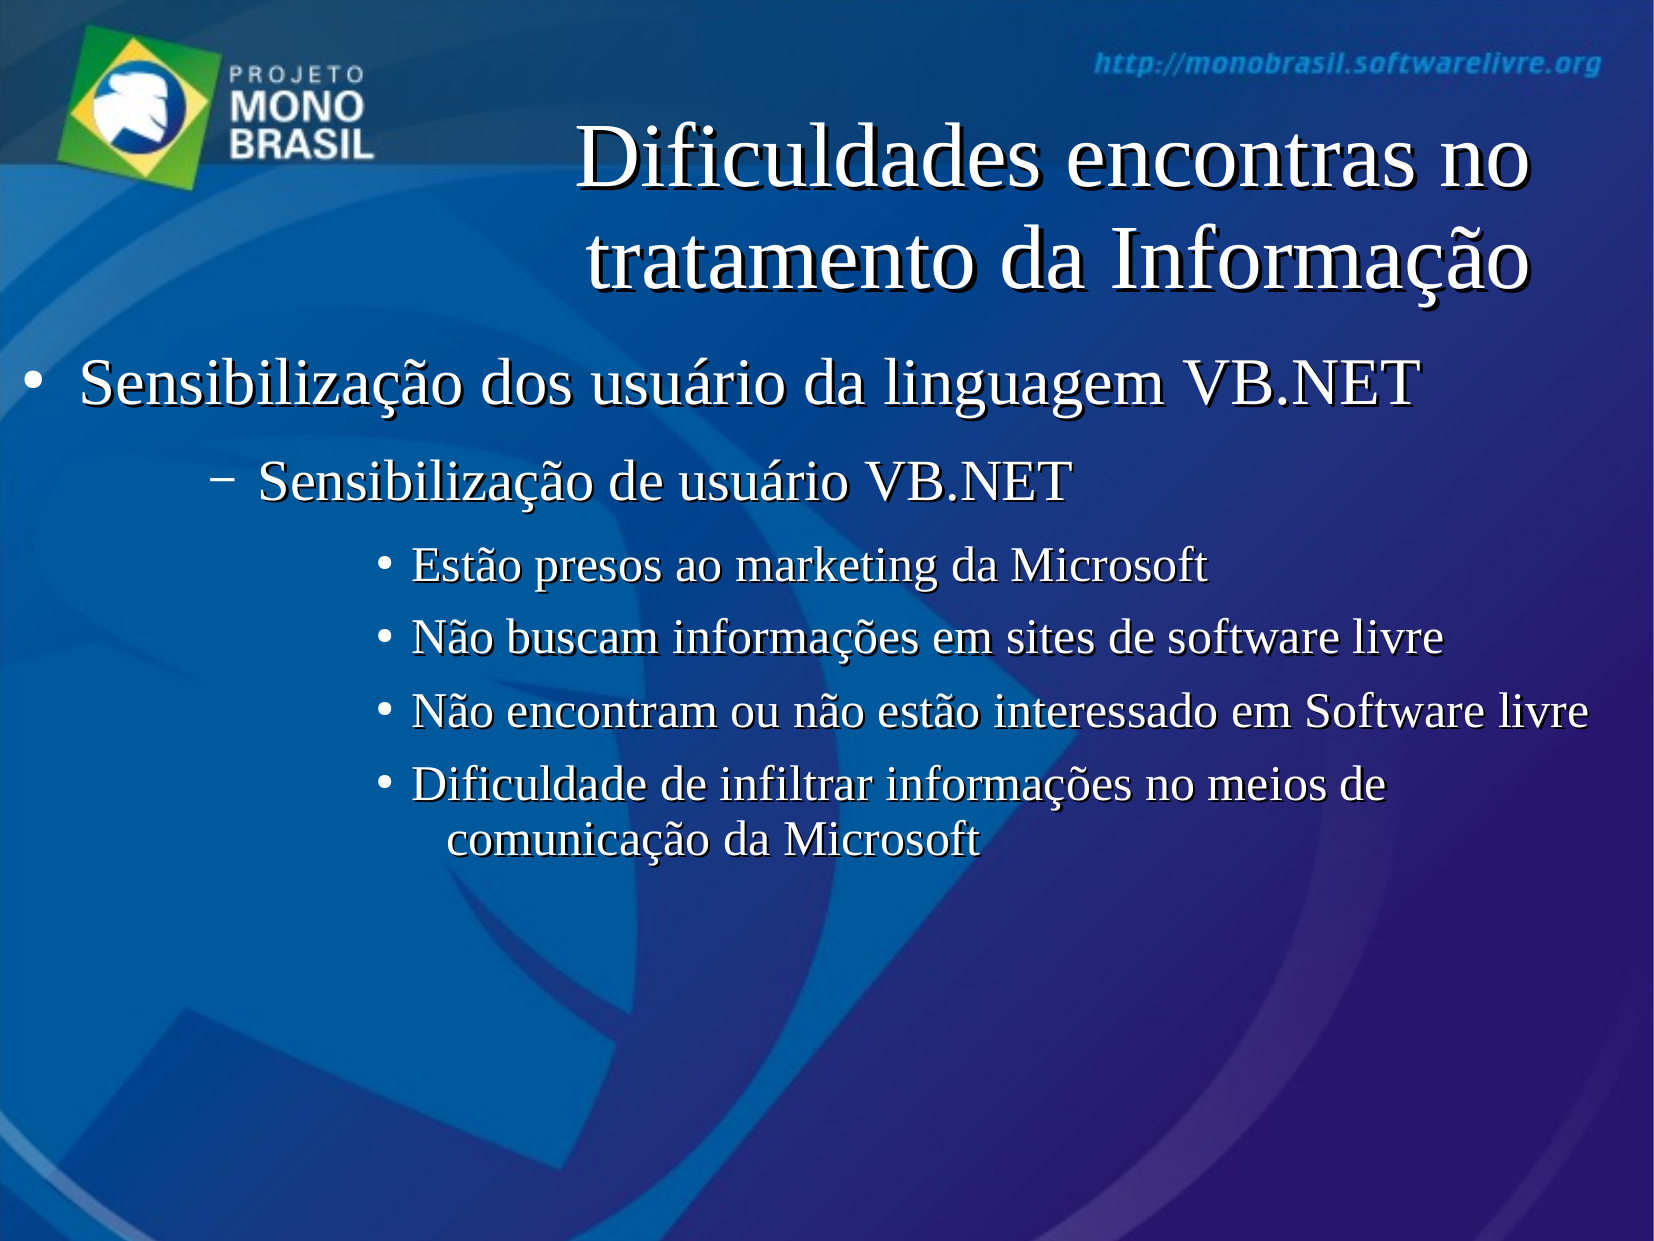

# Dificuldades encontras no tratamento da Informação
 Sensibilização dos usuário da linguagem VB.NET
Sensibilização de usuário VB.NET
Estão presos ao marketing da Microsoft
Não buscam informações em sites de software livre
Não encontram ou não estão interessado em Software livre
Dificuldade de infiltrar informações no meios de comunicação da Microsoft